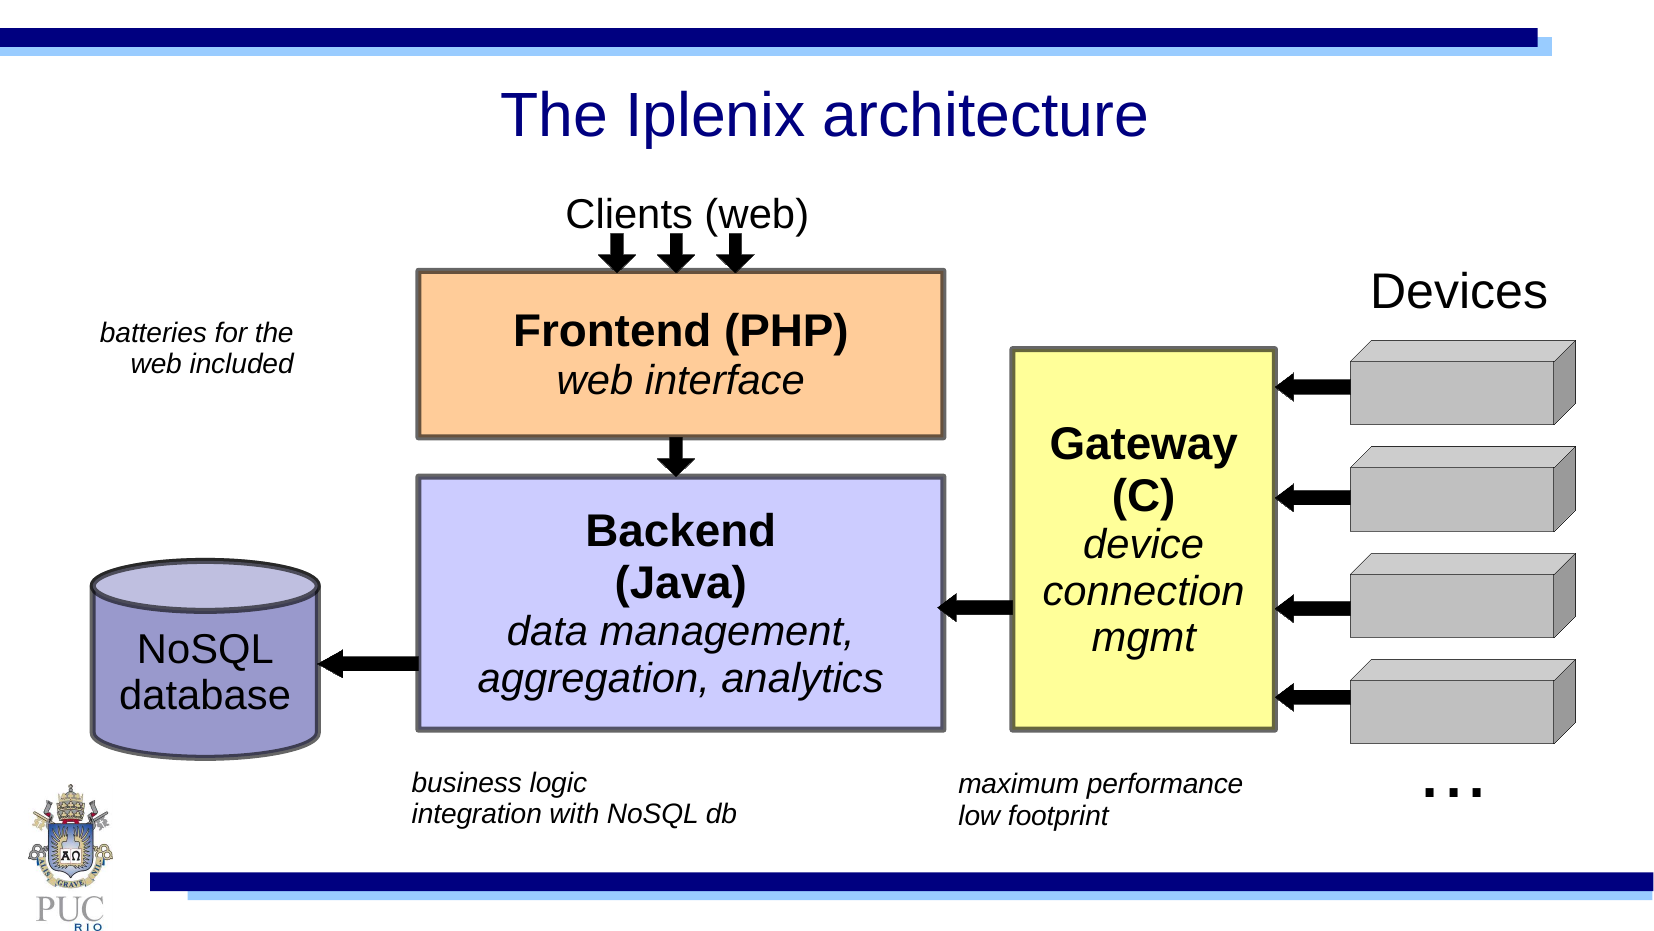

# The Iplenix architecture
Clients (web)
Devices
Frontend (PHP)
web interface
batteries for the
web included
Gateway
(C)
device
connection
mgmt
Backend
(Java)
data management,
aggregation, analytics
NoSQL
database
...
business logic
integration with NoSQL db
maximum performance
low footprint